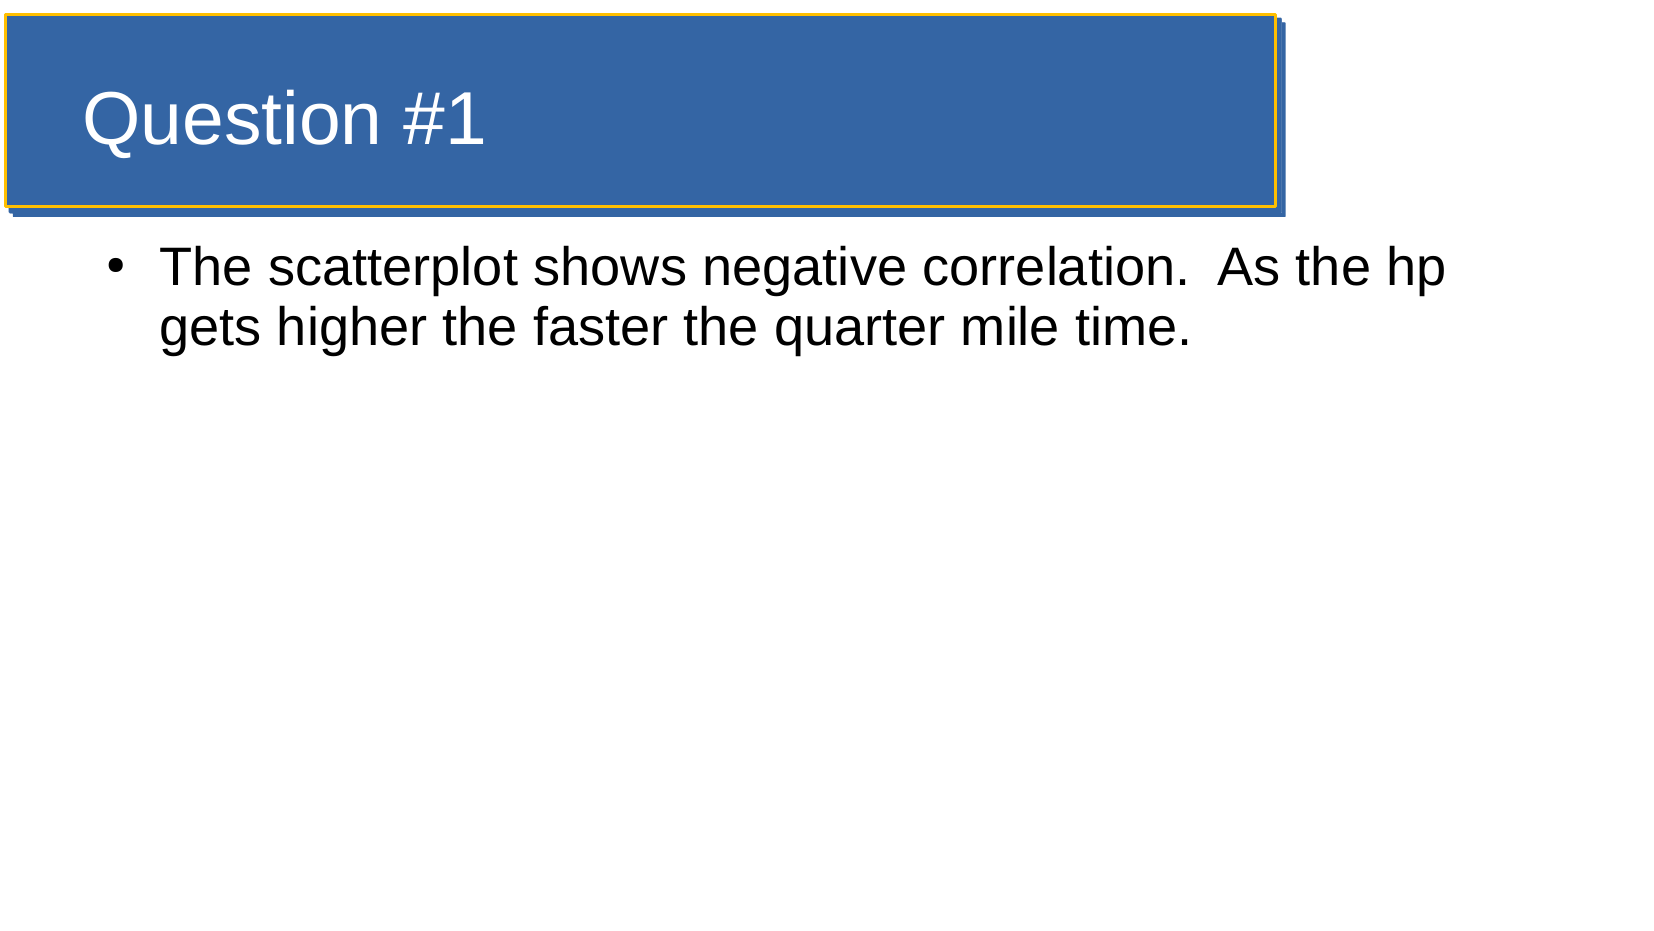

# Question #1
The scatterplot shows negative correlation. As the hp gets higher the faster the quarter mile time.